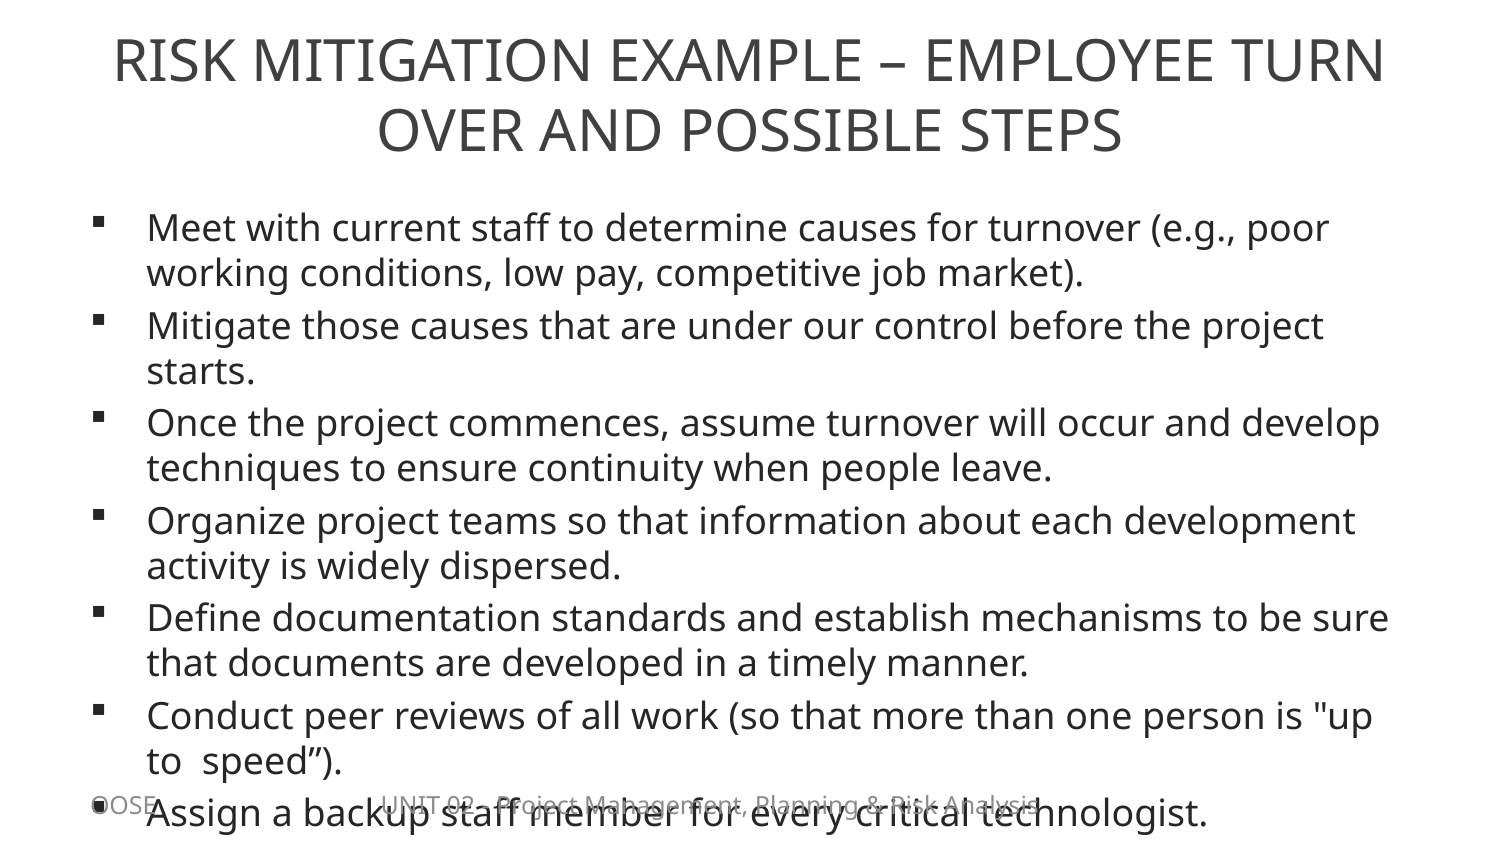

# Risk mitigation example – employee turn over and possible steps
Meet with current staff to determine causes for turnover (e.g., poor working conditions, low pay, competitive job market).
Mitigate those causes that are under our control before the project starts.
Once the project commences, assume turnover will occur and develop techniques to ensure continuity when people leave.
Organize project teams so that information about each development activity is widely dispersed.
Define documentation standards and establish mechanisms to be sure that documents are developed in a timely manner.
Conduct peer reviews of all work (so that more than one person is "up to speed”).
Assign a backup staff member for every critical technologist.
OOSE
UNIT 02 - Project Management, Planning & Risk Analysis